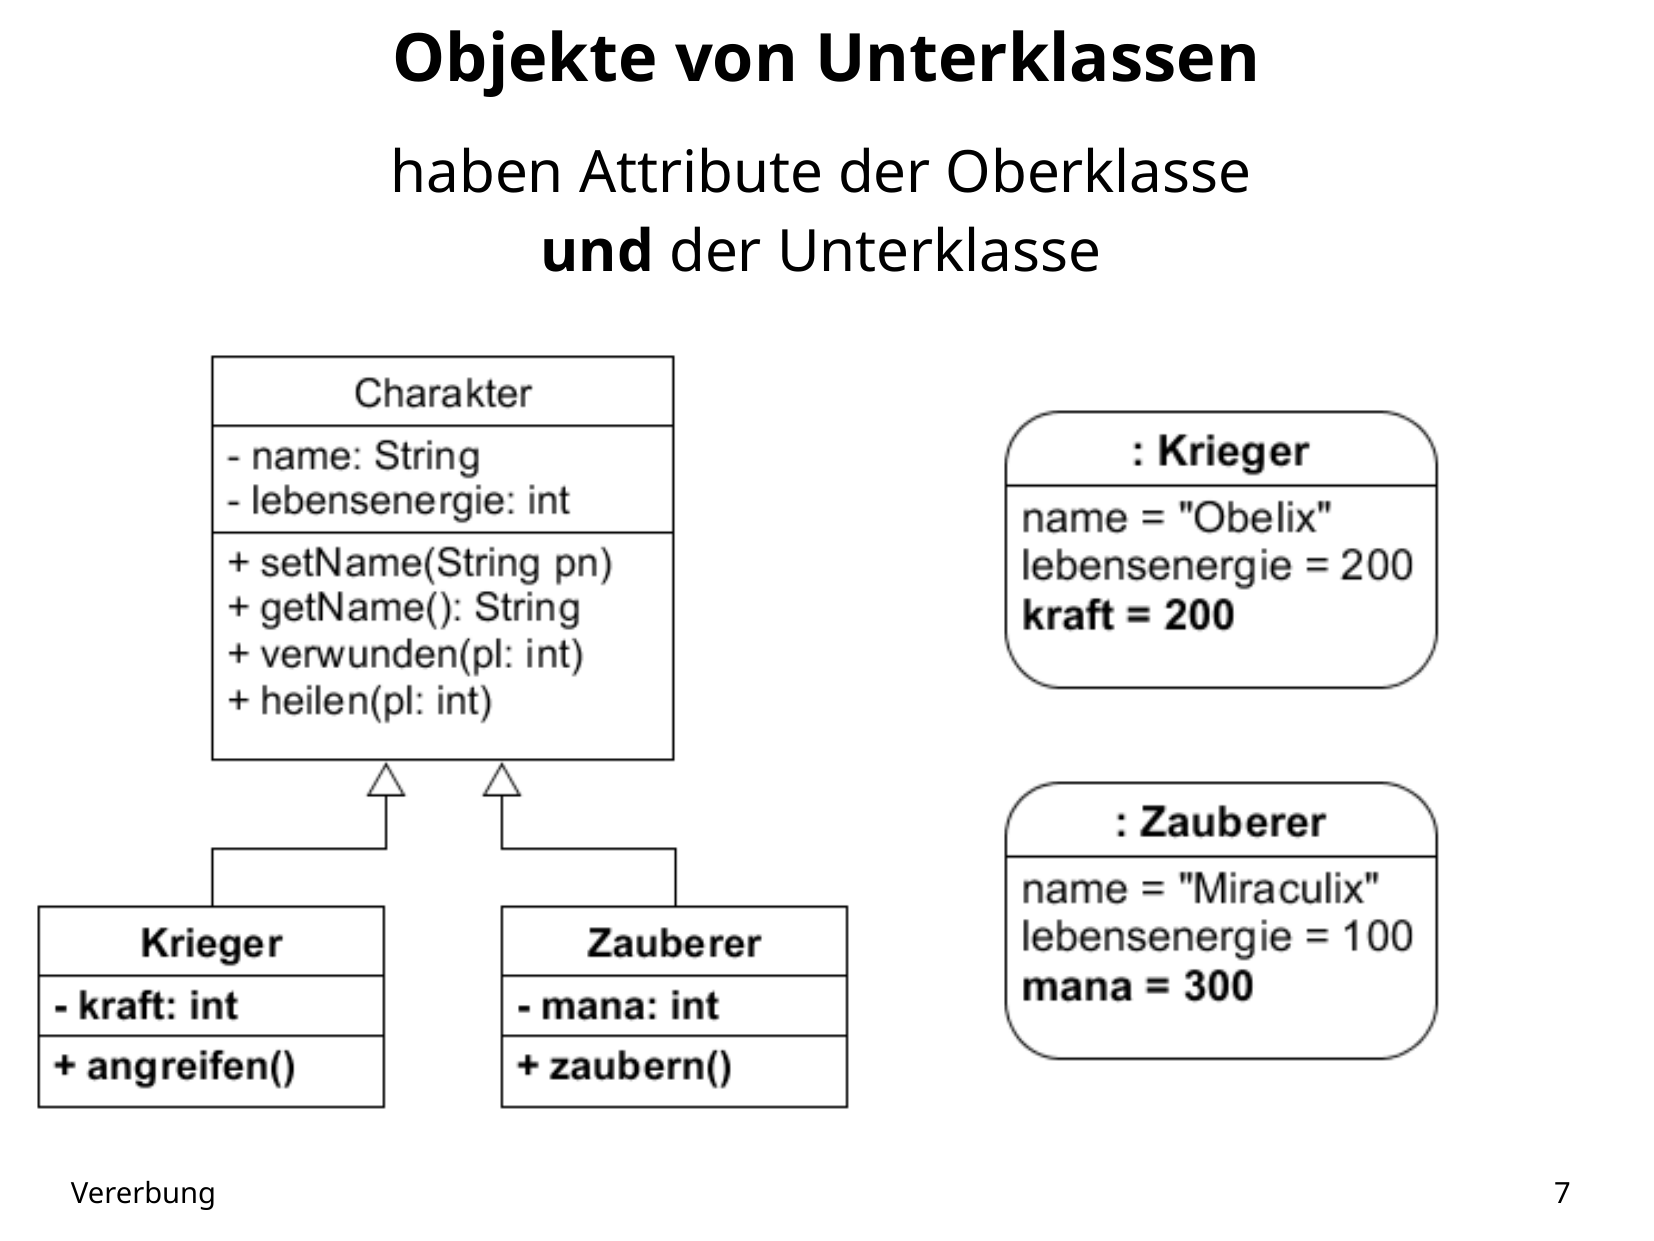

# Objekte von Unterklassen
haben Attribute der Oberklasse
und der Unterklasse
Vererbung
7